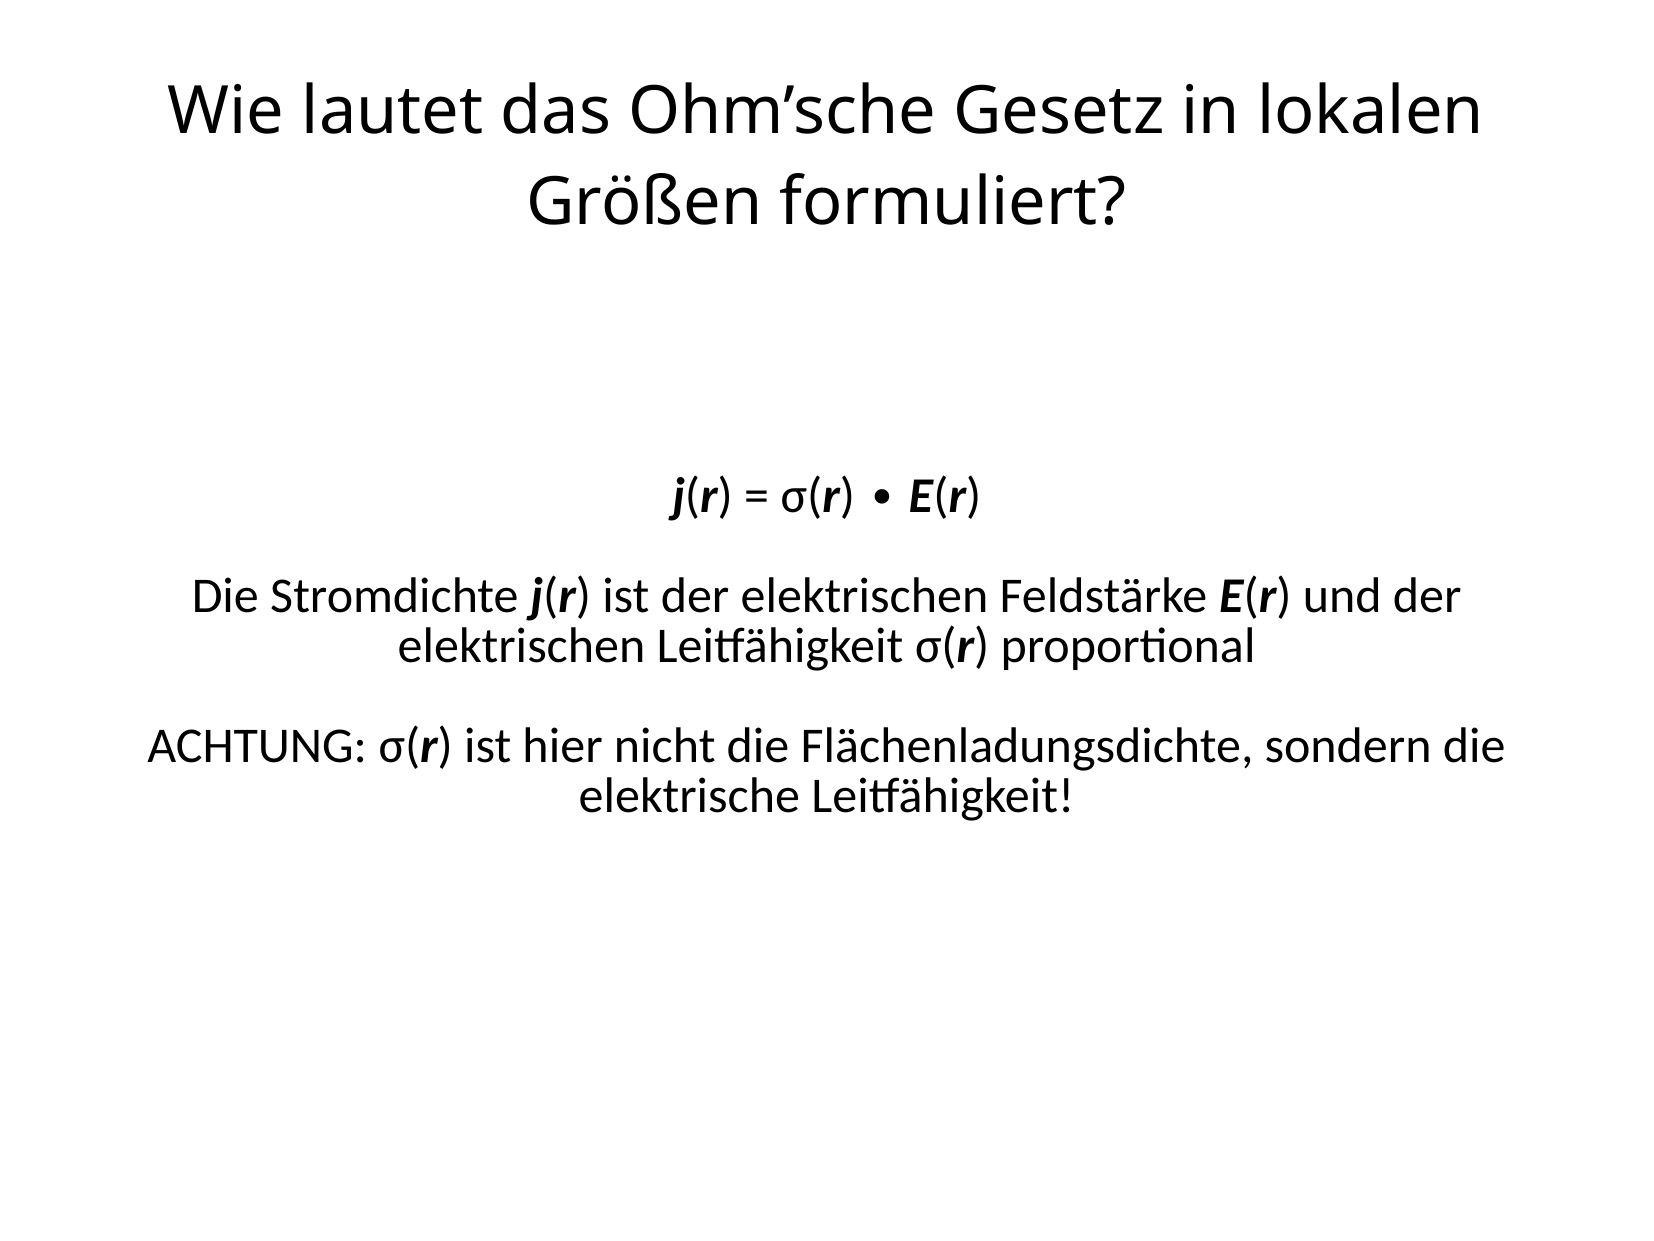

# Wie lautet das Ohm’sche Gesetz in lokalen Größen formuliert?
j(r) = σ(r) ∙ E(r)
Die Stromdichte j(r) ist der elektrischen Feldstärke E(r) und der elektrischen Leitfähigkeit σ(r) proportional
ACHTUNG: σ(r) ist hier nicht die Flächenladungsdichte, sondern die elektrische Leitfähigkeit!